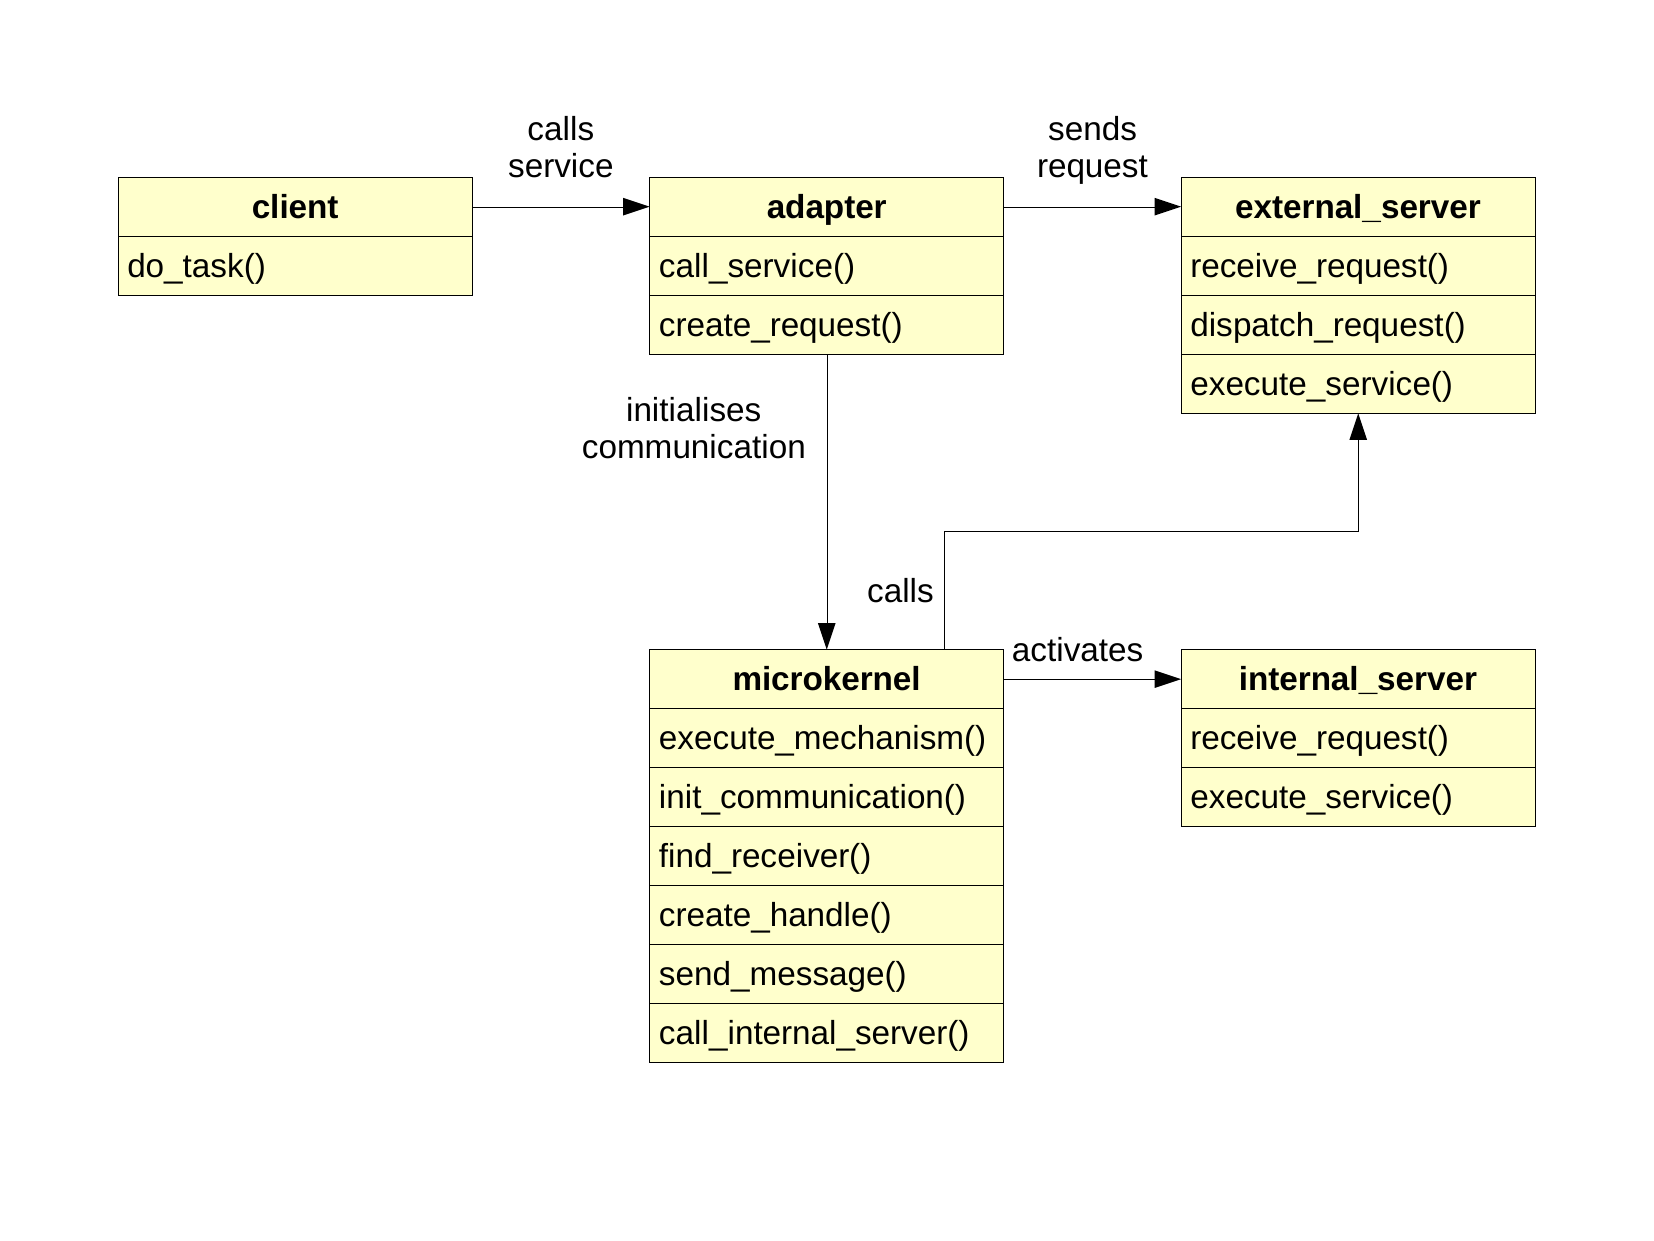

calls
service
sends
request
client
 do_task()
adapter
 call_service()
 create_request()
external_server
 receive_request()
 dispatch_request()
 execute_service()
initialises
communication
calls
activates
microkernel
 execute_mechanism()
 init_communication()
 find_receiver()
 create_handle()
 send_message()
 call_internal_server()
internal_server
 receive_request()
 execute_service()